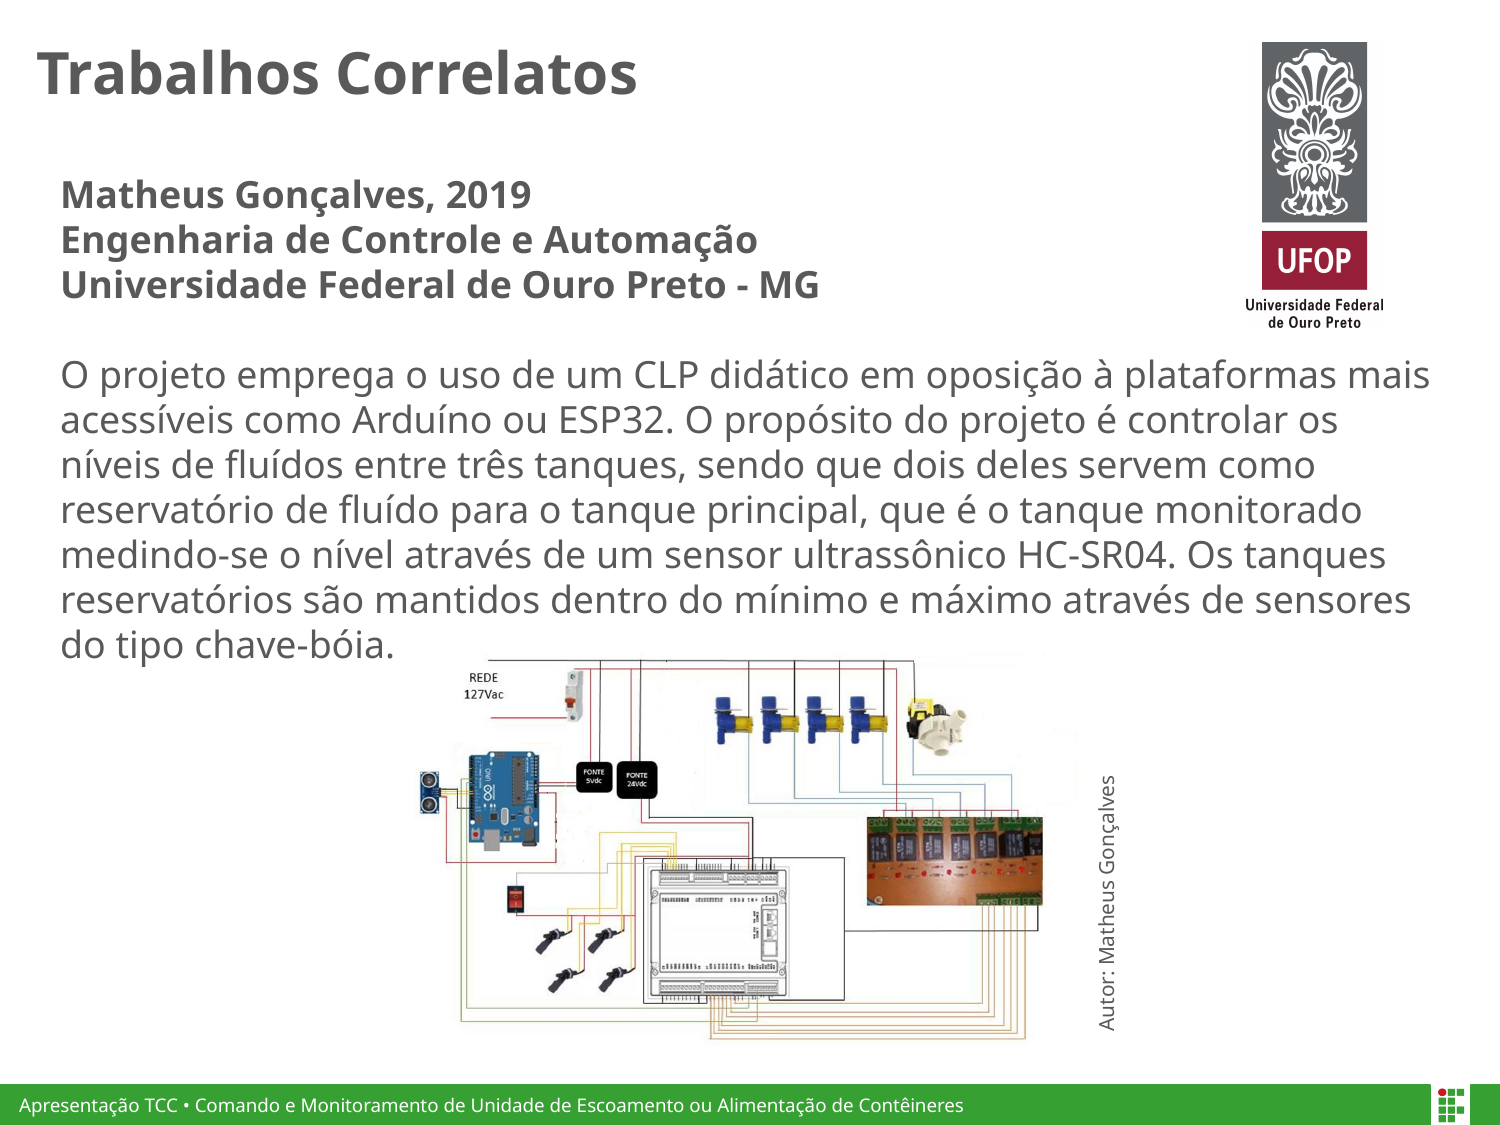

Trabalhos Correlatos
Matheus Gonçalves, 2019
Engenharia de Controle e Automação
Universidade Federal de Ouro Preto - MG
O projeto emprega o uso de um CLP didático em oposição à plataformas mais acessíveis como Arduíno ou ESP32. O propósito do projeto é controlar os níveis de fluídos entre três tanques, sendo que dois deles servem como reservatório de fluído para o tanque principal, que é o tanque monitorado medindo-se o nível através de um sensor ultrassônico HC-SR04. Os tanques reservatórios são mantidos dentro do mínimo e máximo através de sensores do tipo chave-bóia.
Autor: Matheus Gonçalves
Apresentação TCC • Comando e Monitoramento de Unidade de Escoamento ou Alimentação de Contêineres